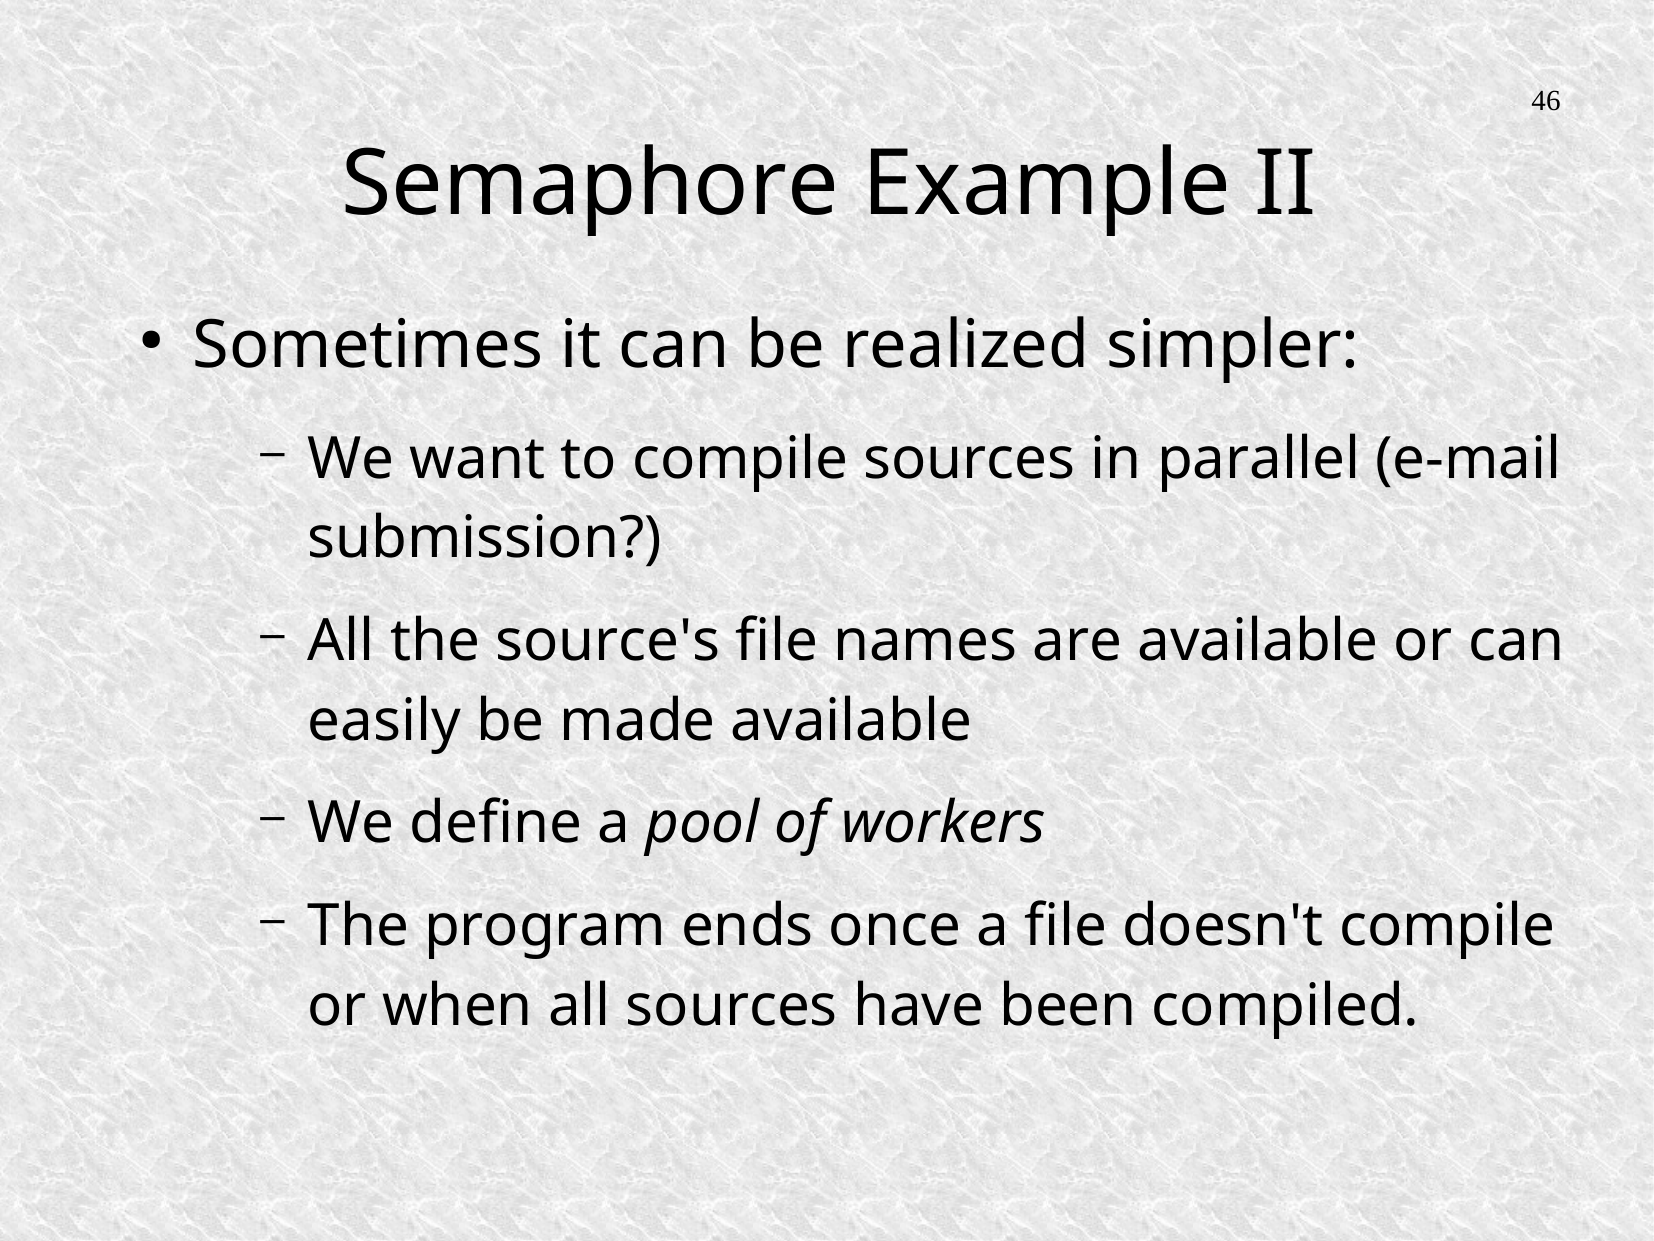

# Semaphore Example II
46
Sometimes it can be realized simpler:
We want to compile sources in parallel (e-mail submission?)
All the source's file names are available or can easily be made available
We define a pool of workers
The program ends once a file doesn't compile or when all sources have been compiled.